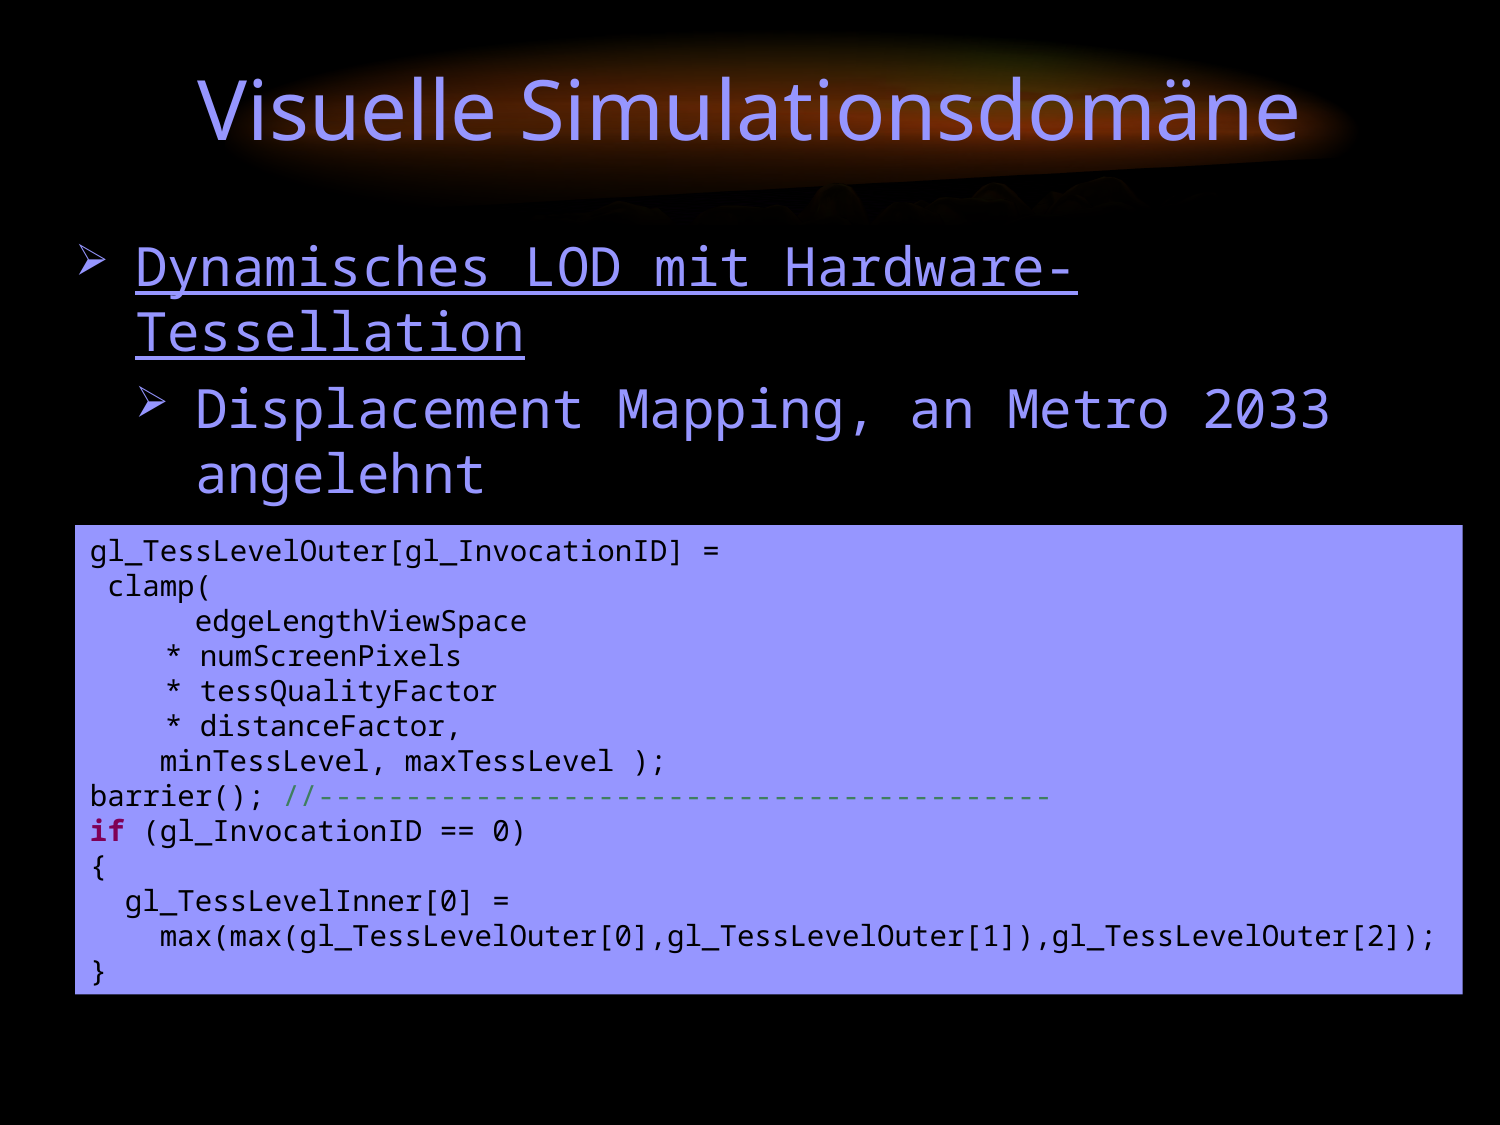

Visuelle Simulationsdomäne
Dynamisches LOD mit Hardware-Tessellation
Displacement Mapping, an Metro 2033 angelehnt
Tess.-Control (Ausschnitt):
gl_TessLevelOuter[gl_InvocationID] =
 clamp(
 edgeLengthViewSpace
 	* numScreenPixels
 	* tessQualityFactor
 	* distanceFactor,
 minTessLevel, maxTessLevel );
barrier(); //------------------------------------------
if (gl_InvocationID == 0)
{
 gl_TessLevelInner[0] =
 max(max(gl_TessLevelOuter[0],gl_TessLevelOuter[1]),gl_TessLevelOuter[2]);
}